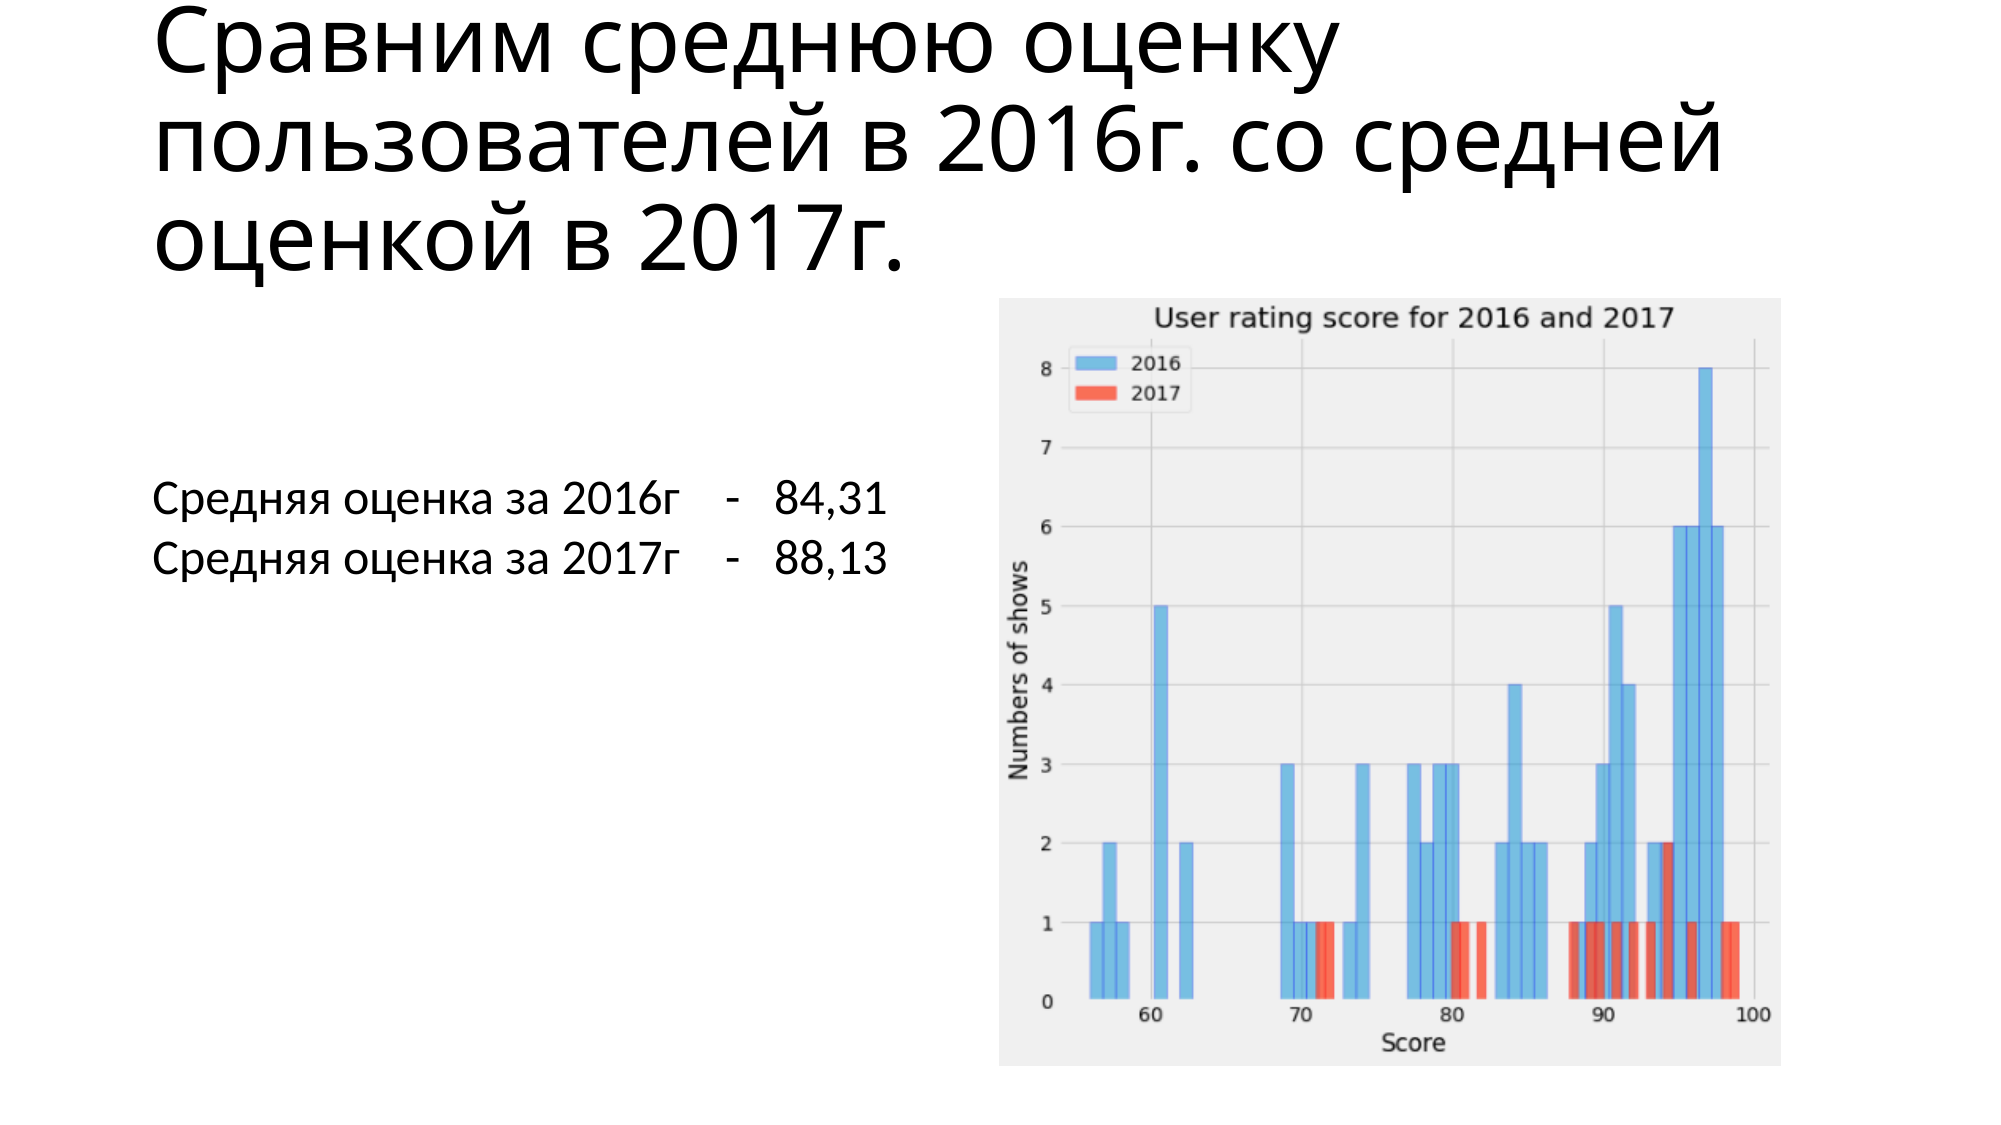

# Сравним среднюю оценку пользователей в 2016г. со средней оценкой в 2017г.
Средняя оценка за 2016г    -   84,31
Средняя оценка за 2017г    -   88,13